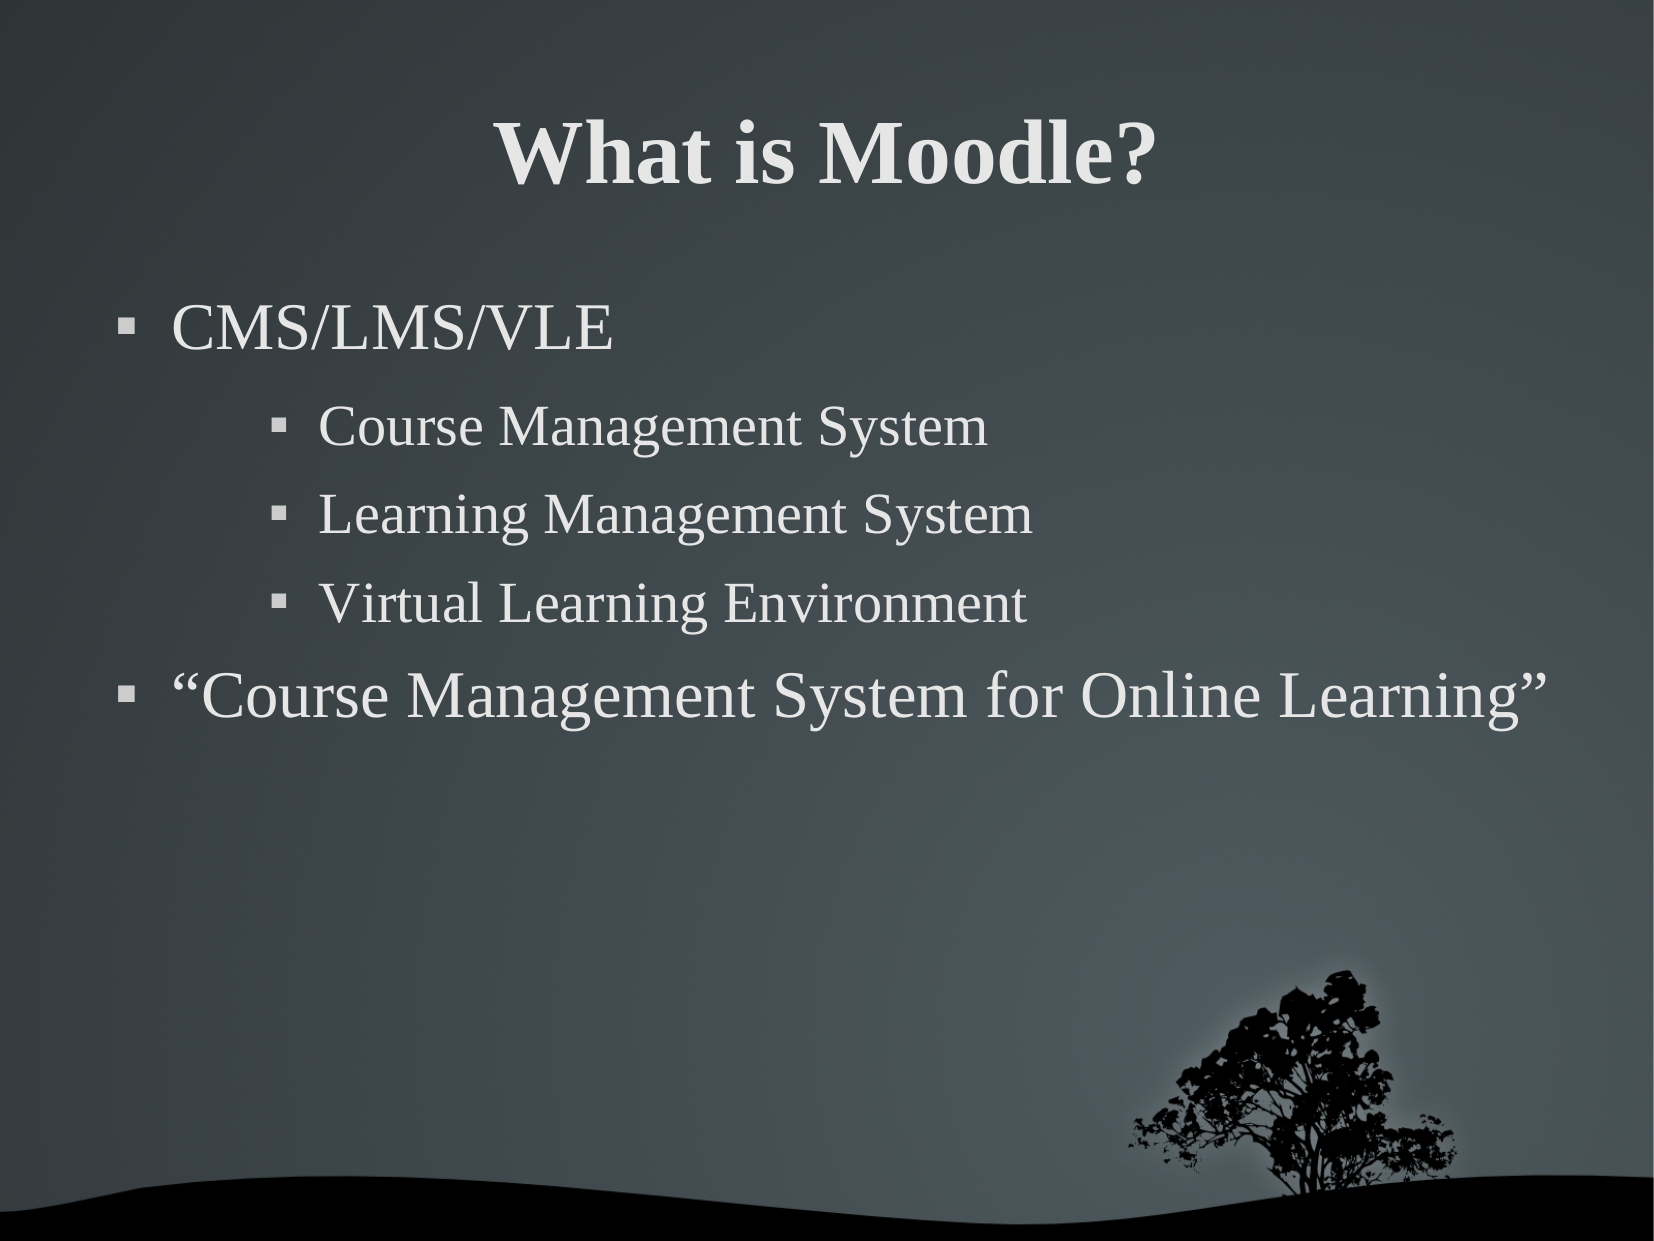

# What is Moodle?
CMS/LMS/VLE
Course Management System
Learning Management System
Virtual Learning Environment
“Course Management System for Online Learning”